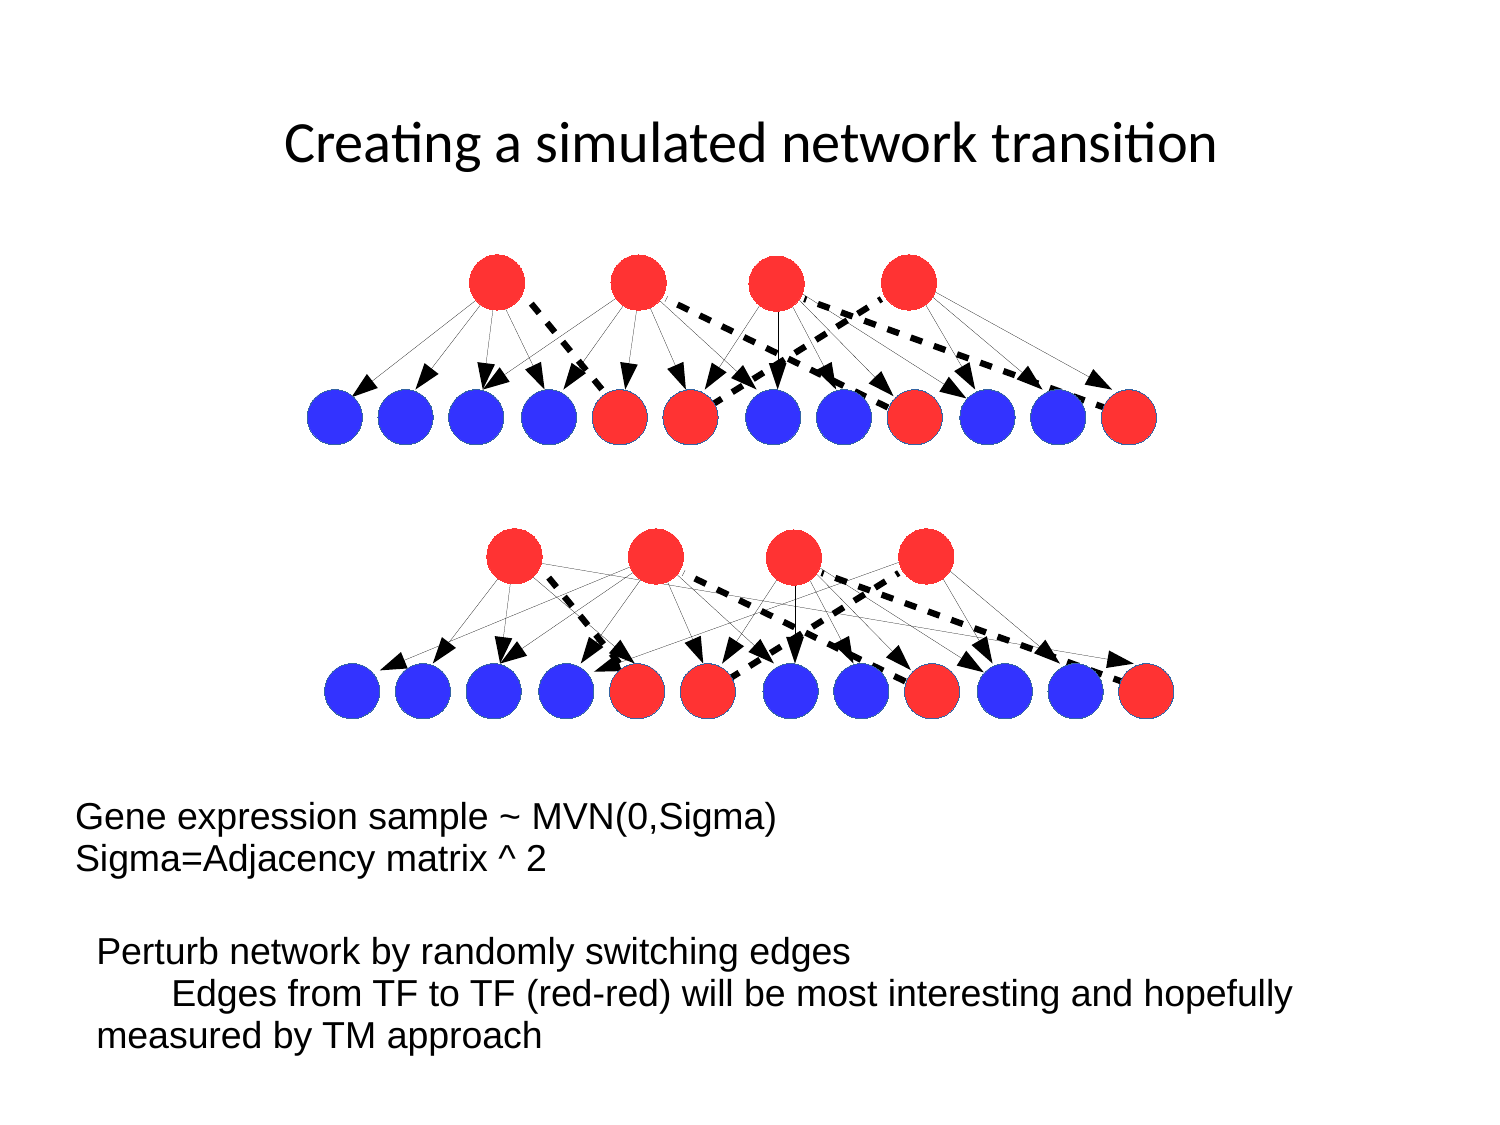

# Creating a simulated network transition
Gene expression sample ~ MVN(0,Sigma)
Sigma=Adjacency matrix ^ 2
Perturb network by randomly switching edges
	Edges from TF to TF (red-red) will be most interesting and hopefully measured by TM approach